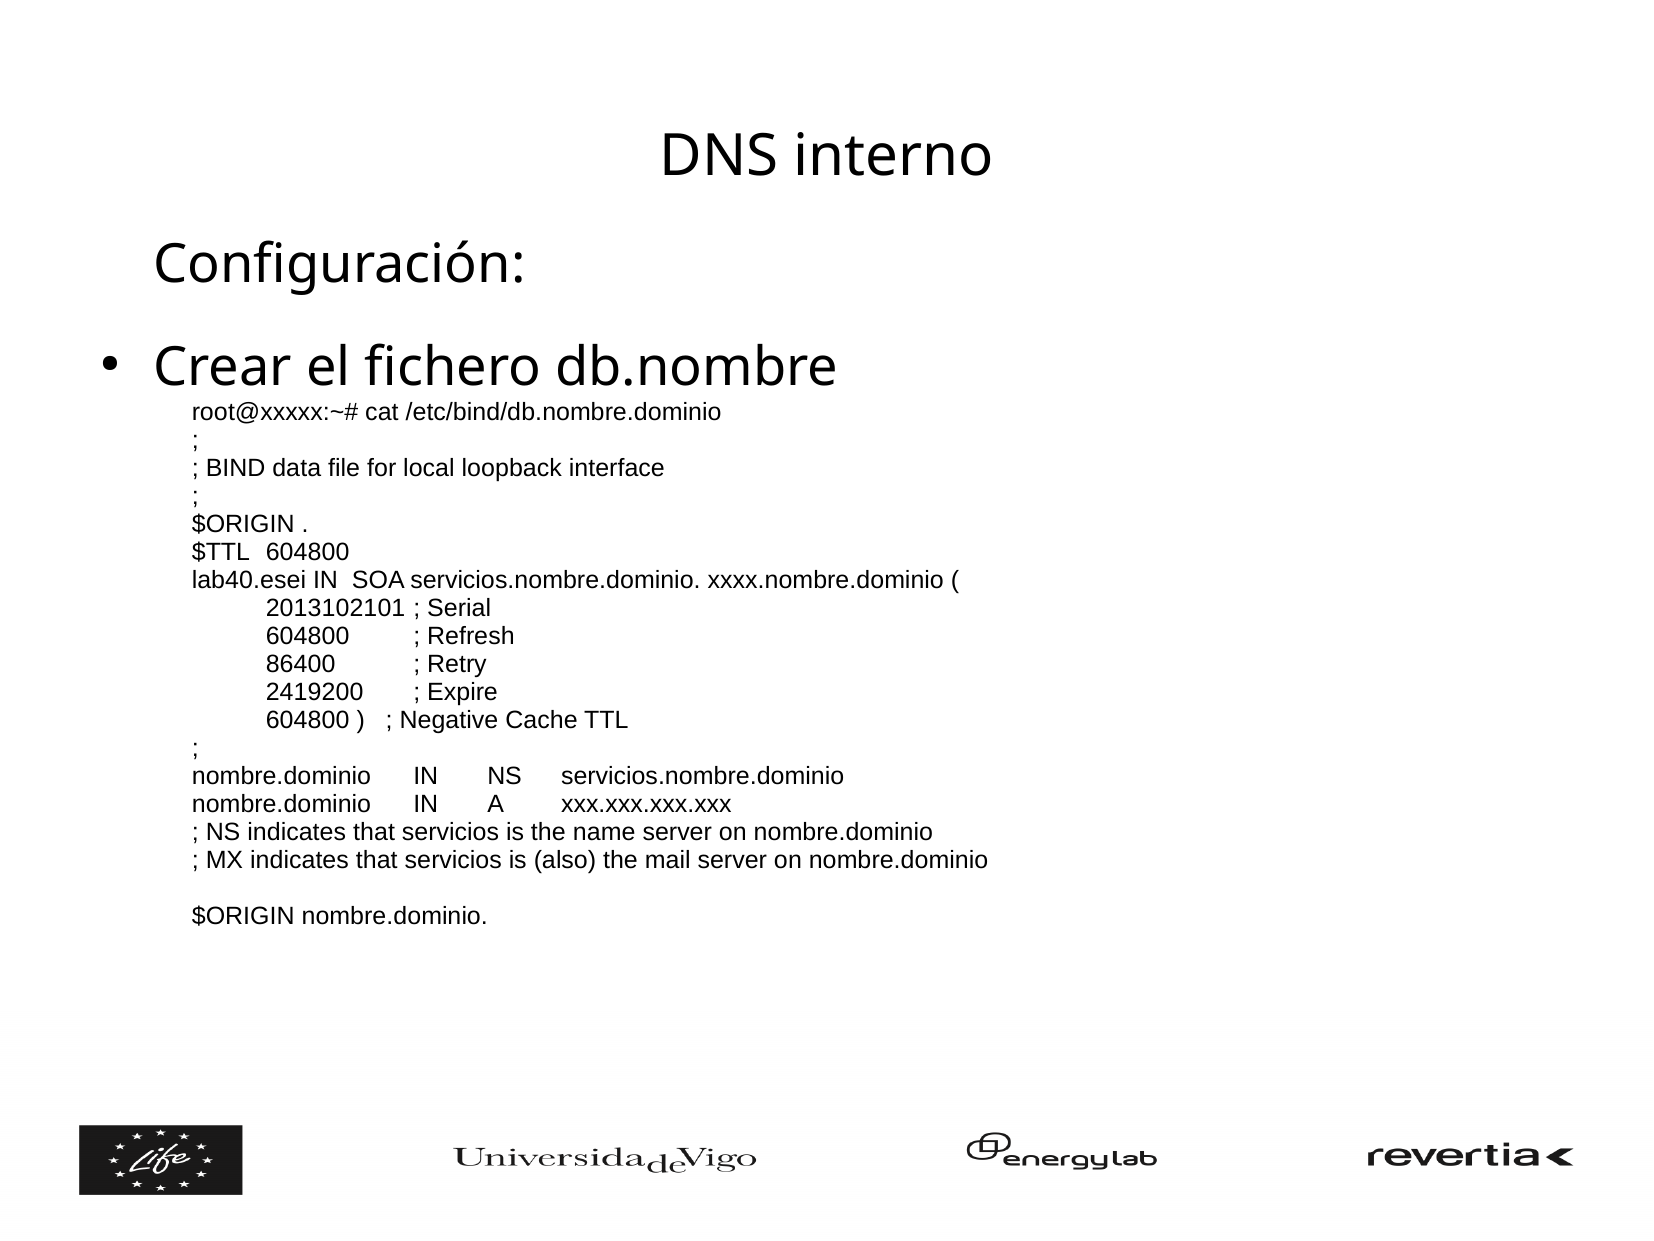

# DNS interno
Configuración:
Crear el fichero db.nombre
root@xxxxx:~# cat /etc/bind/db.nombre.dominio
;
; BIND data file for local loopback interface
;
$ORIGIN .
$TTL	604800
lab40.esei IN SOA servicios.nombre.dominio. xxxx.nombre.dominio (
 	2013102101 	; Serial
 	604800 	; Refresh
 	86400 	; Retry
 	2419200 	; Expire
 	604800 ) ; Negative Cache TTL
;
nombre.dominio 	IN 	NS 	servicios.nombre.dominio
nombre.dominio 	IN 	A 	xxx.xxx.xxx.xxx
; NS indicates that servicios is the name server on nombre.dominio
; MX indicates that servicios is (also) the mail server on nombre.dominio
$ORIGIN nombre.dominio.